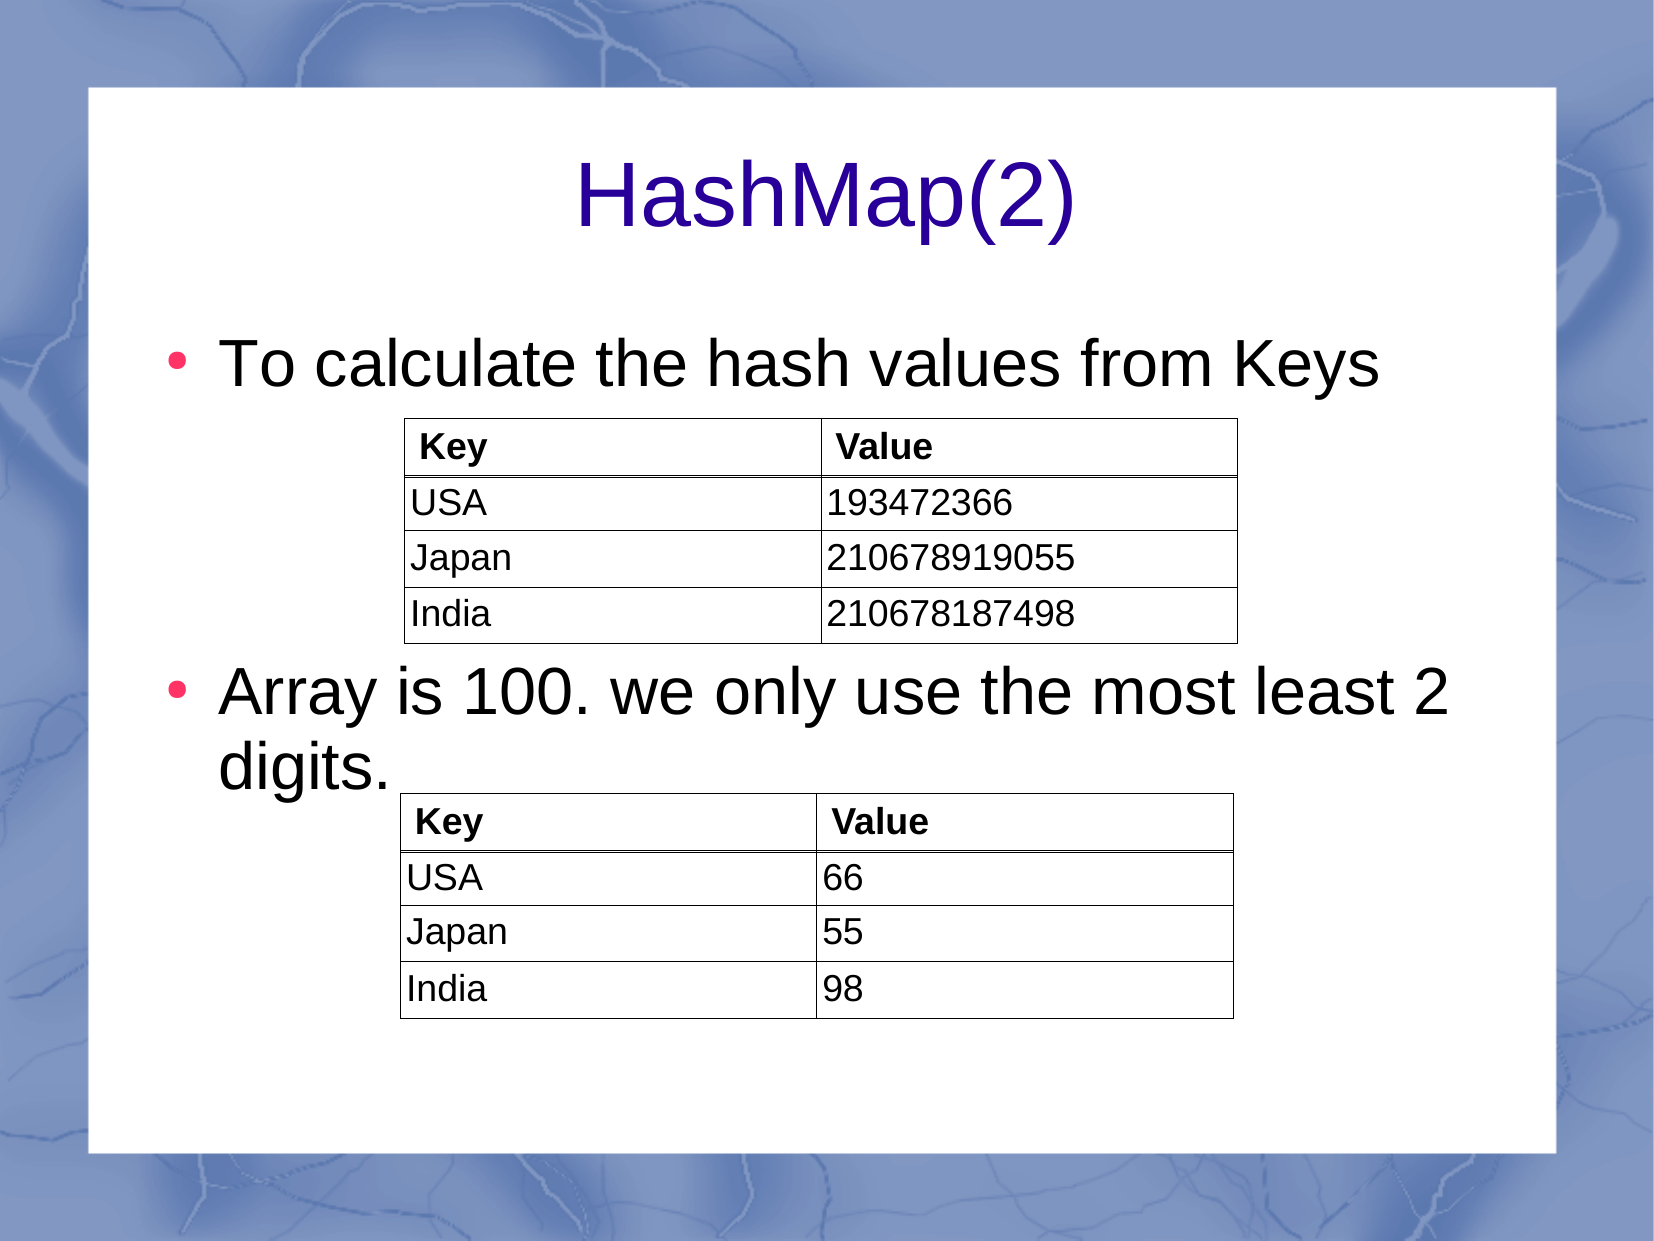

# HashMap(2)
To calculate the hash values from Keys
Array is 100. we only use the most least 2 digits.
| Key | Value |
| --- | --- |
| USA | 193472366 |
| Japan | 210678919055 |
| India | 210678187498 |
| Key | Value |
| --- | --- |
| USA | 66 |
| Japan | 55 |
| India | 98 |